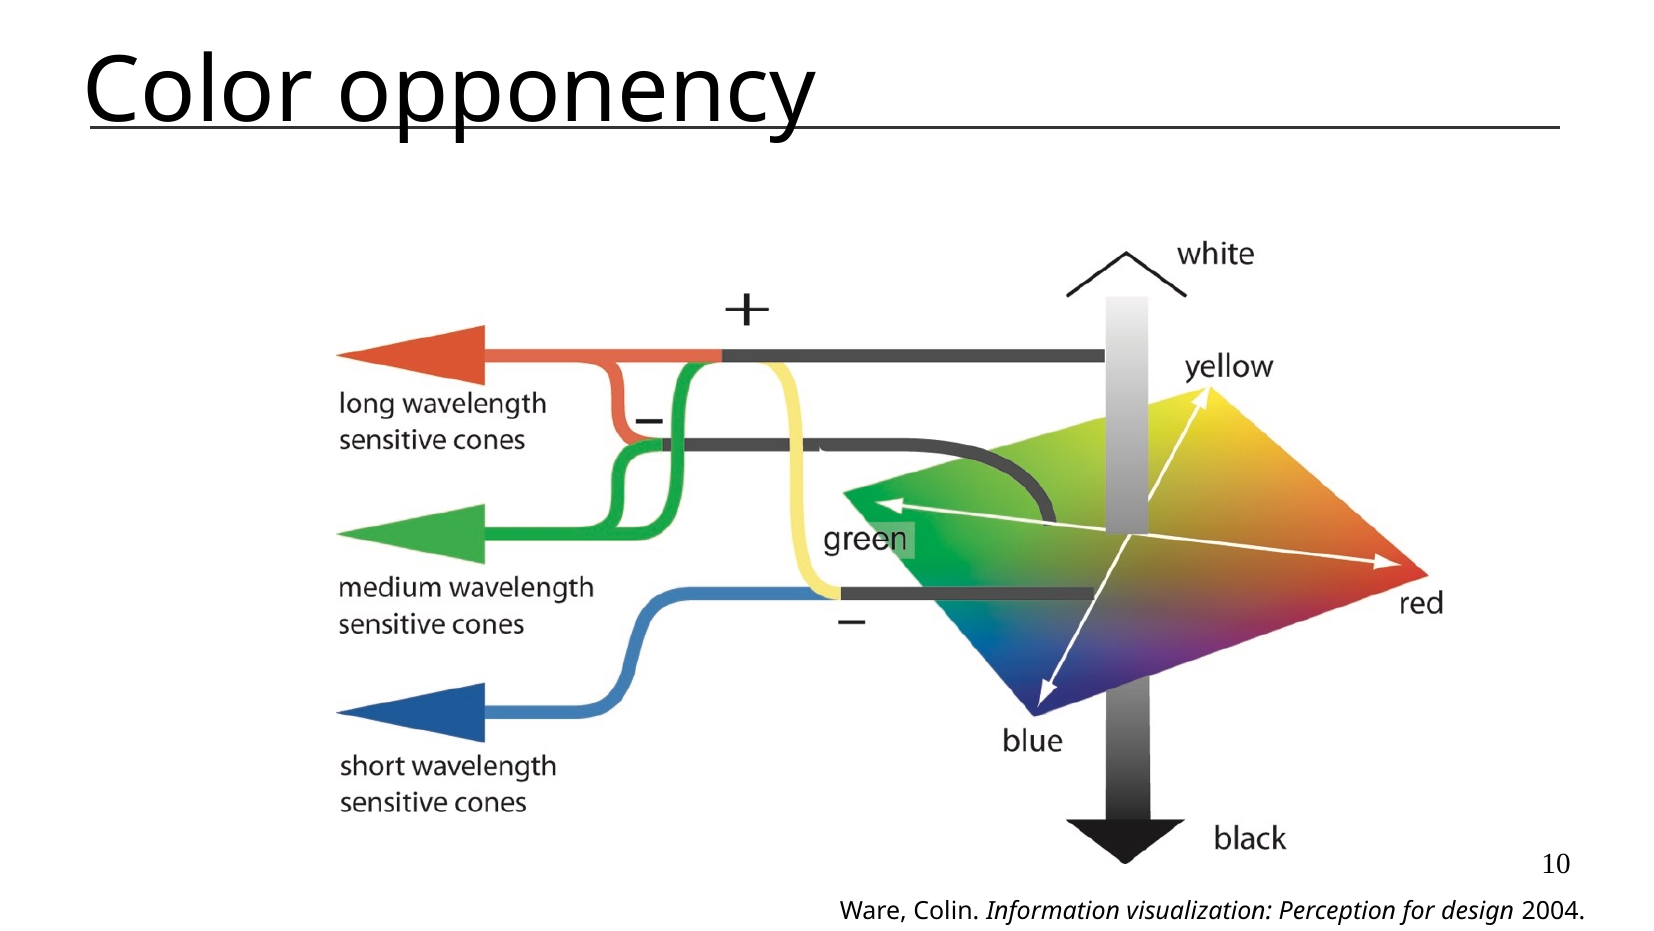

# Color opponency
10
Ware, Colin. Information visualization: Perception for design 2004.